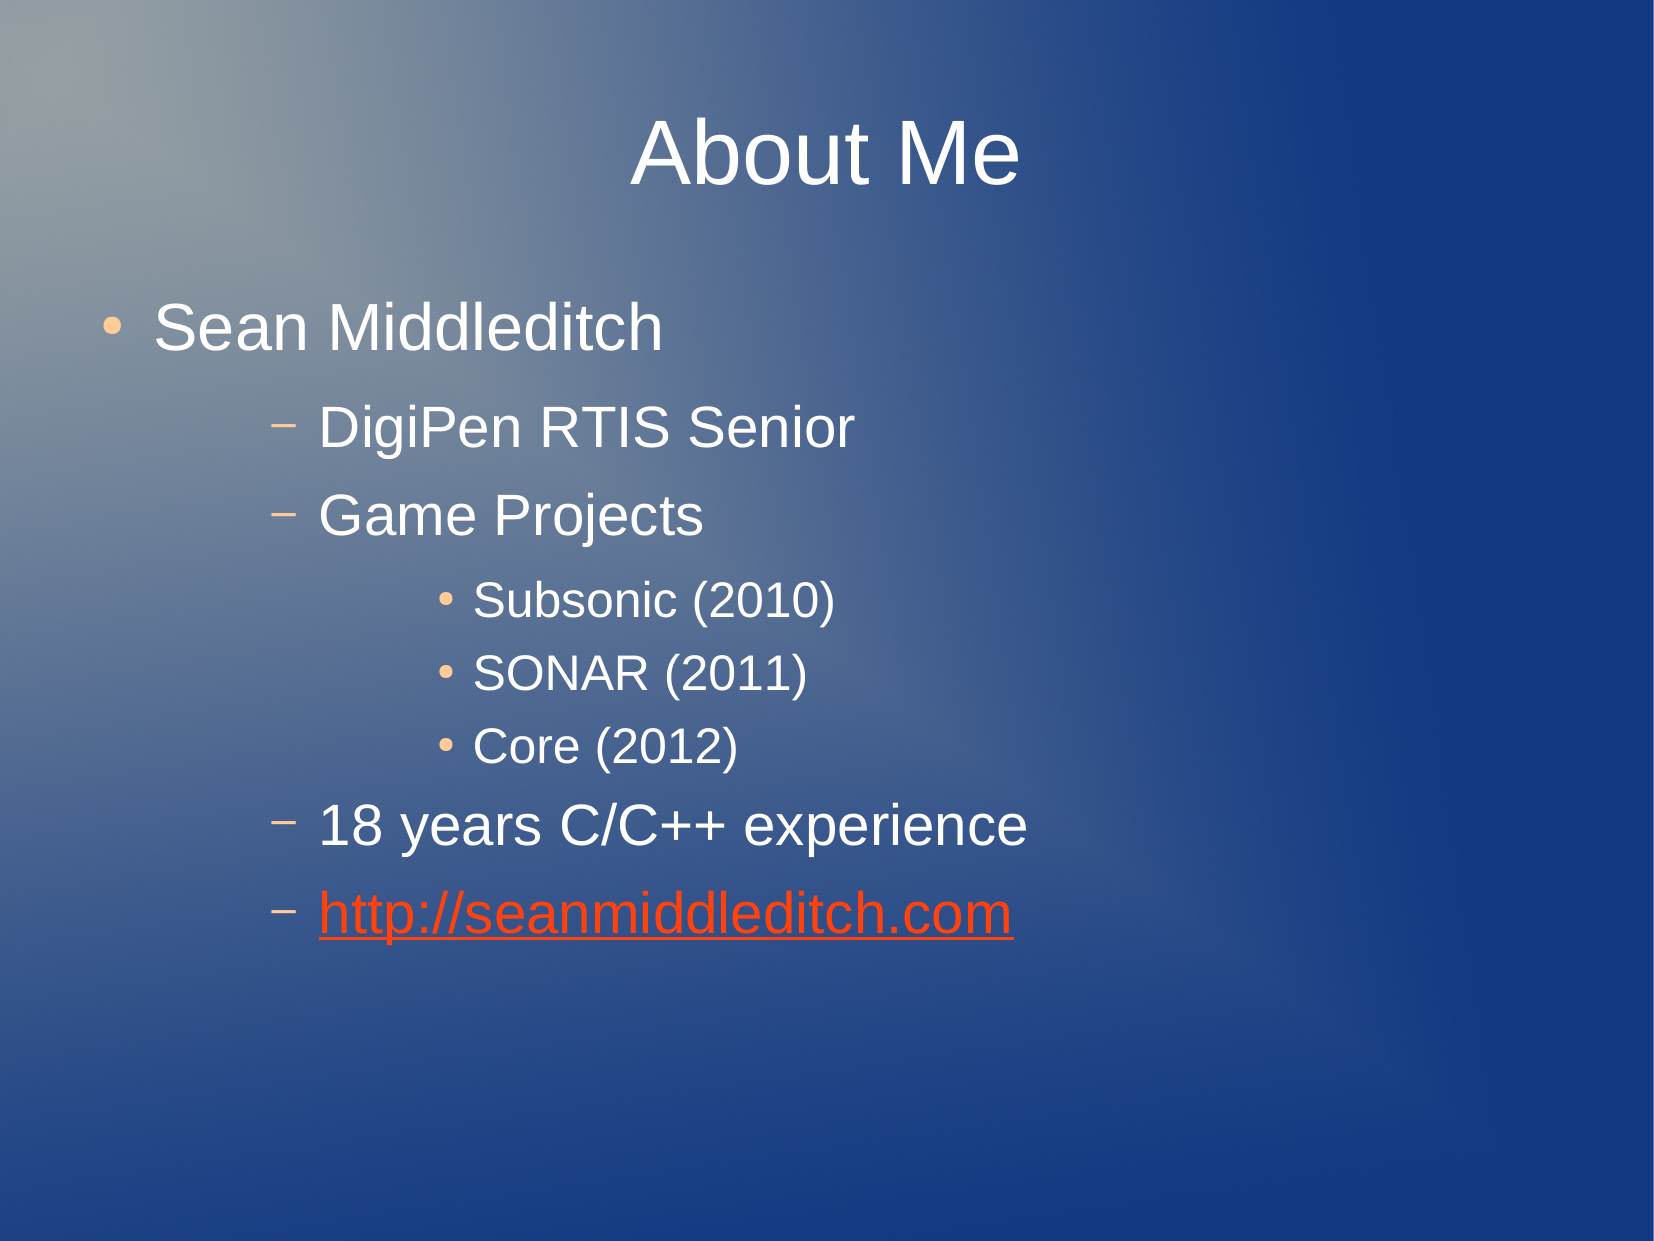

# About Me
Sean Middleditch
DigiPen RTIS Senior
Game Projects
Subsonic (2010)
SONAR (2011)
Core (2012)
18 years C/C++ experience
http://seanmiddleditch.com